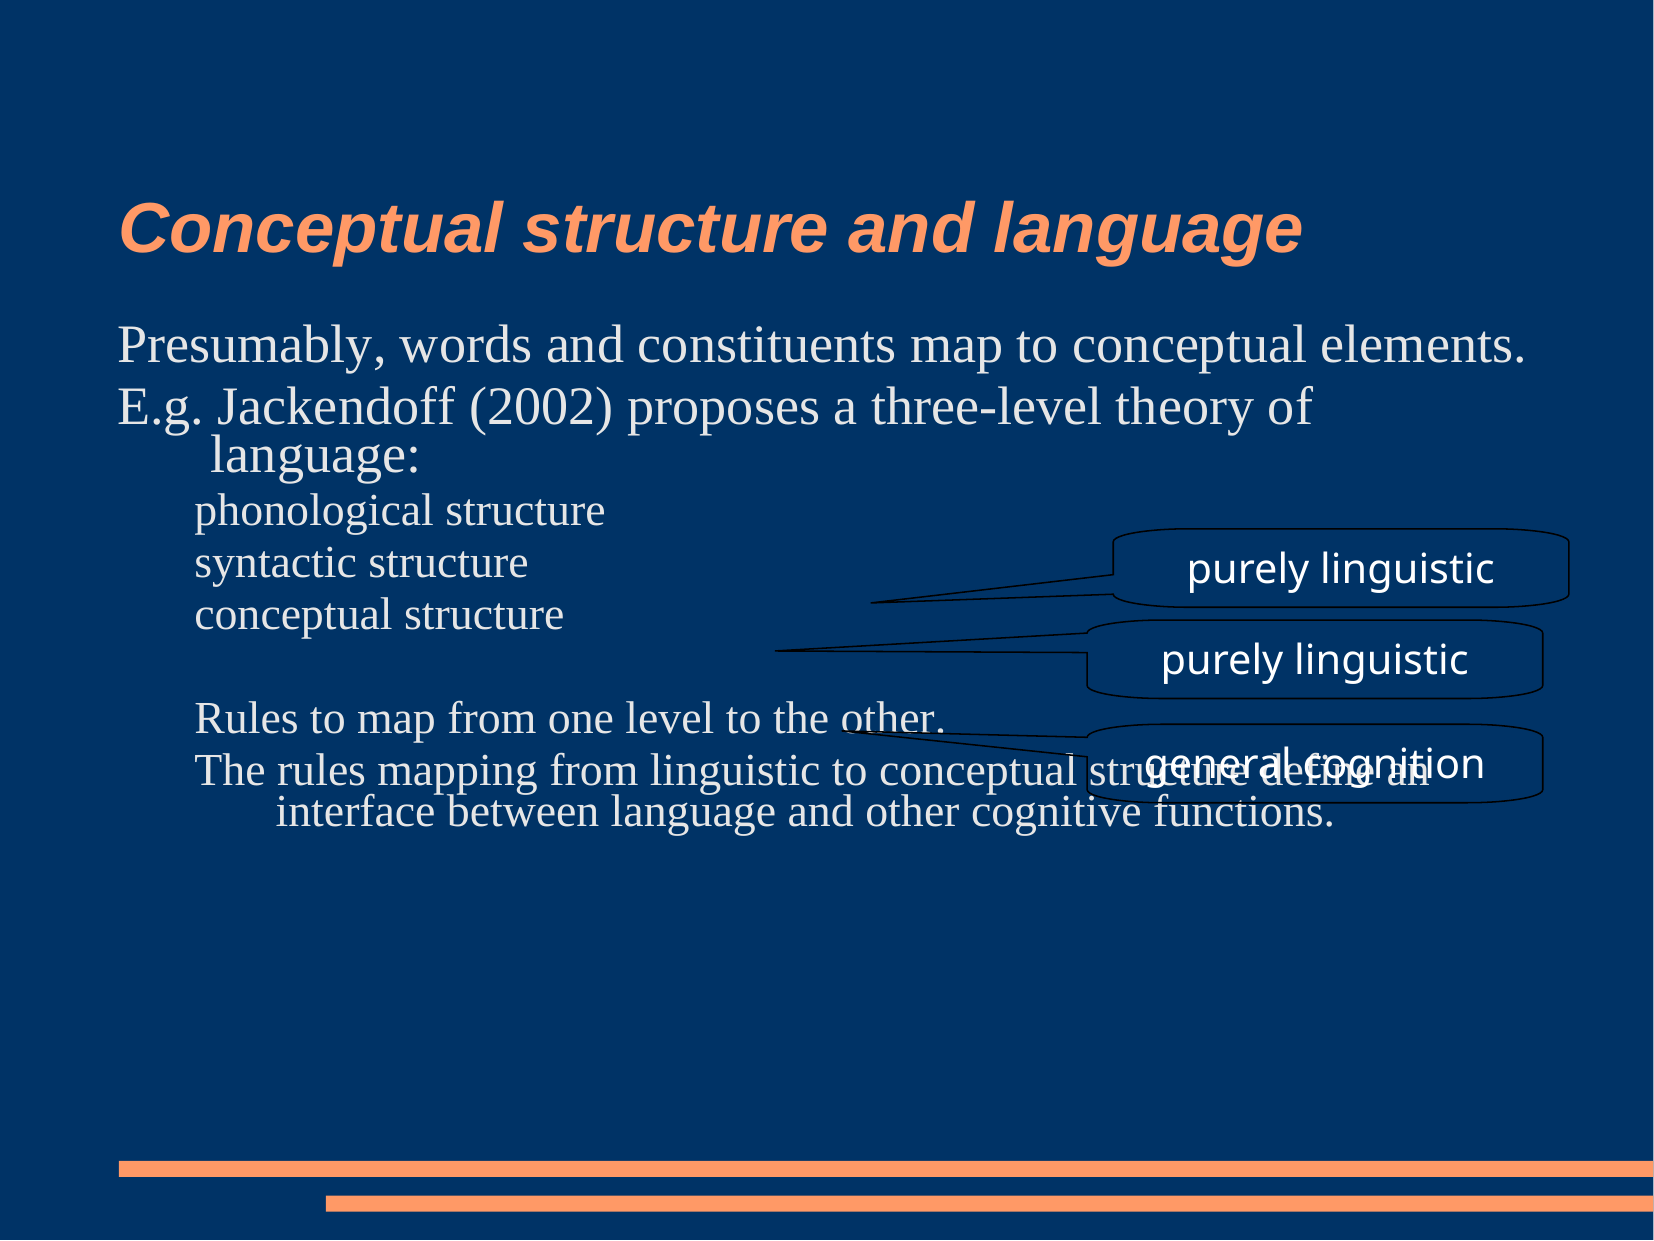

# Conceptual structure and language
Presumably, words and constituents map to conceptual elements.
E.g. Jackendoff (2002) proposes a three-level theory of language:
phonological structure
syntactic structure
conceptual structure
Rules to map from one level to the other.
The rules mapping from linguistic to conceptual structure define an interface between language and other cognitive functions.
purely linguistic
purely linguistic
general cognition